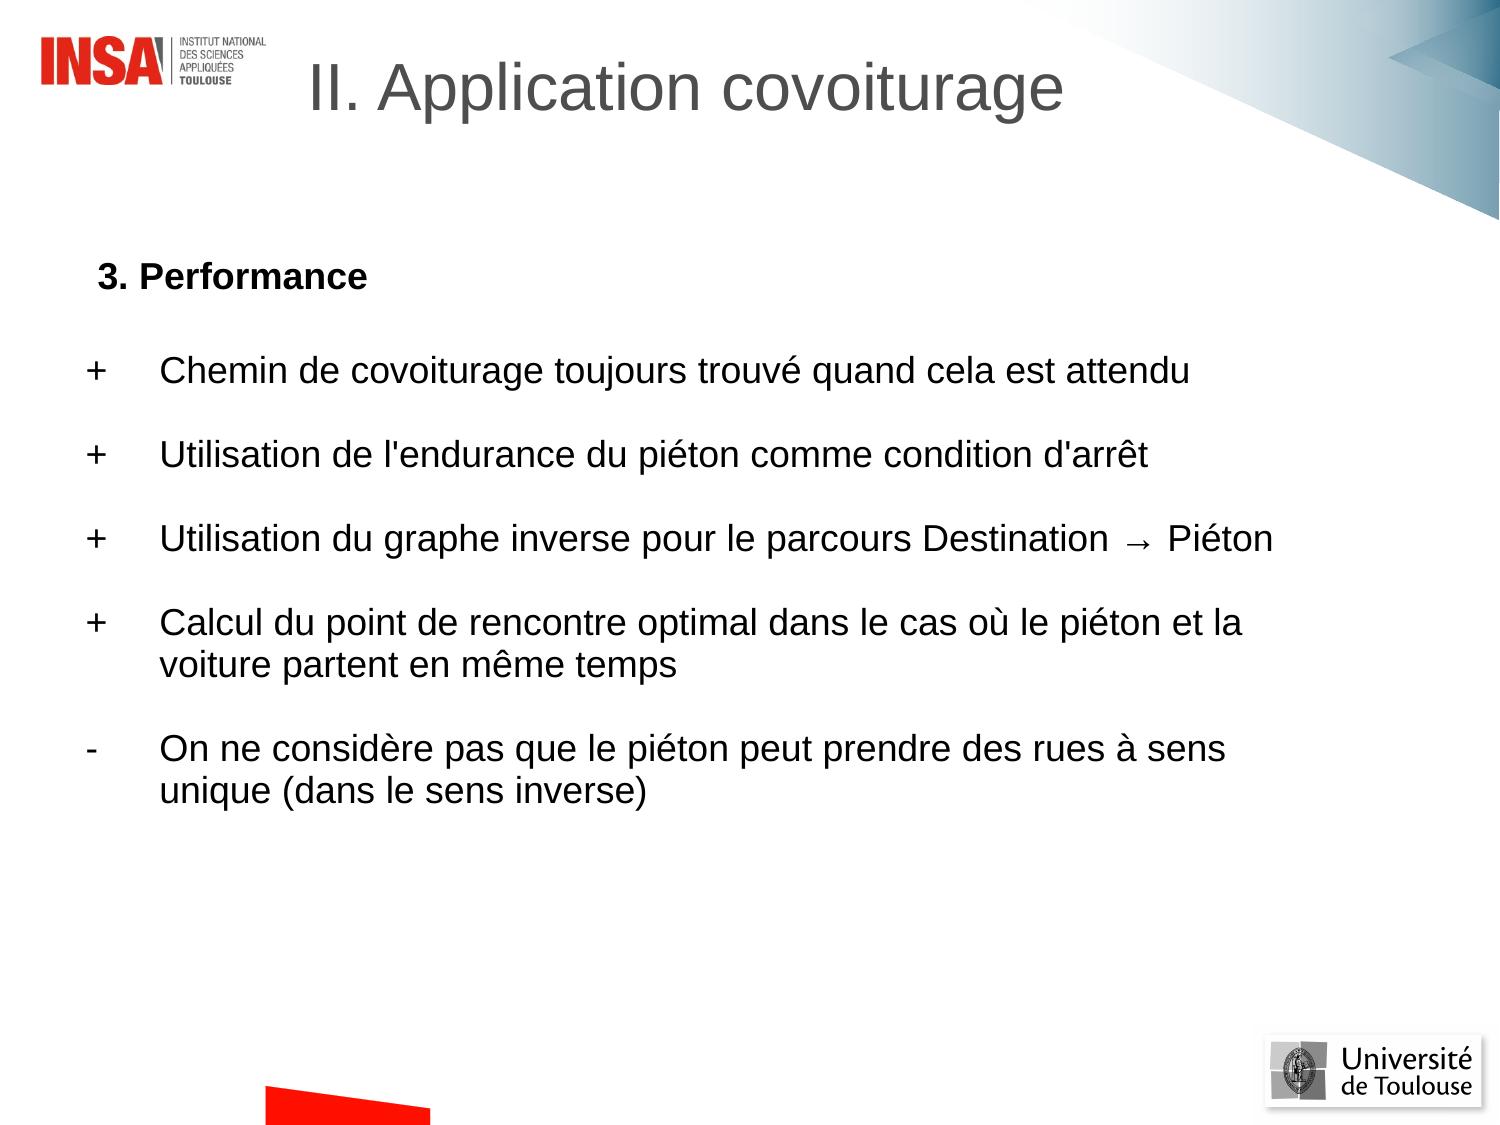

II. Application covoiturage
#
3. Performance
+	Chemin de covoiturage toujours trouvé quand cela est attendu
+ 	Utilisation de l'endurance du piéton comme condition d'arrêt
+	Utilisation du graphe inverse pour le parcours Destination → Piéton
+	Calcul du point de rencontre optimal dans le cas où le piéton et la 		voiture partent en même temps
-	On ne considère pas que le piéton peut prendre des rues à sens 		unique (dans le sens inverse)